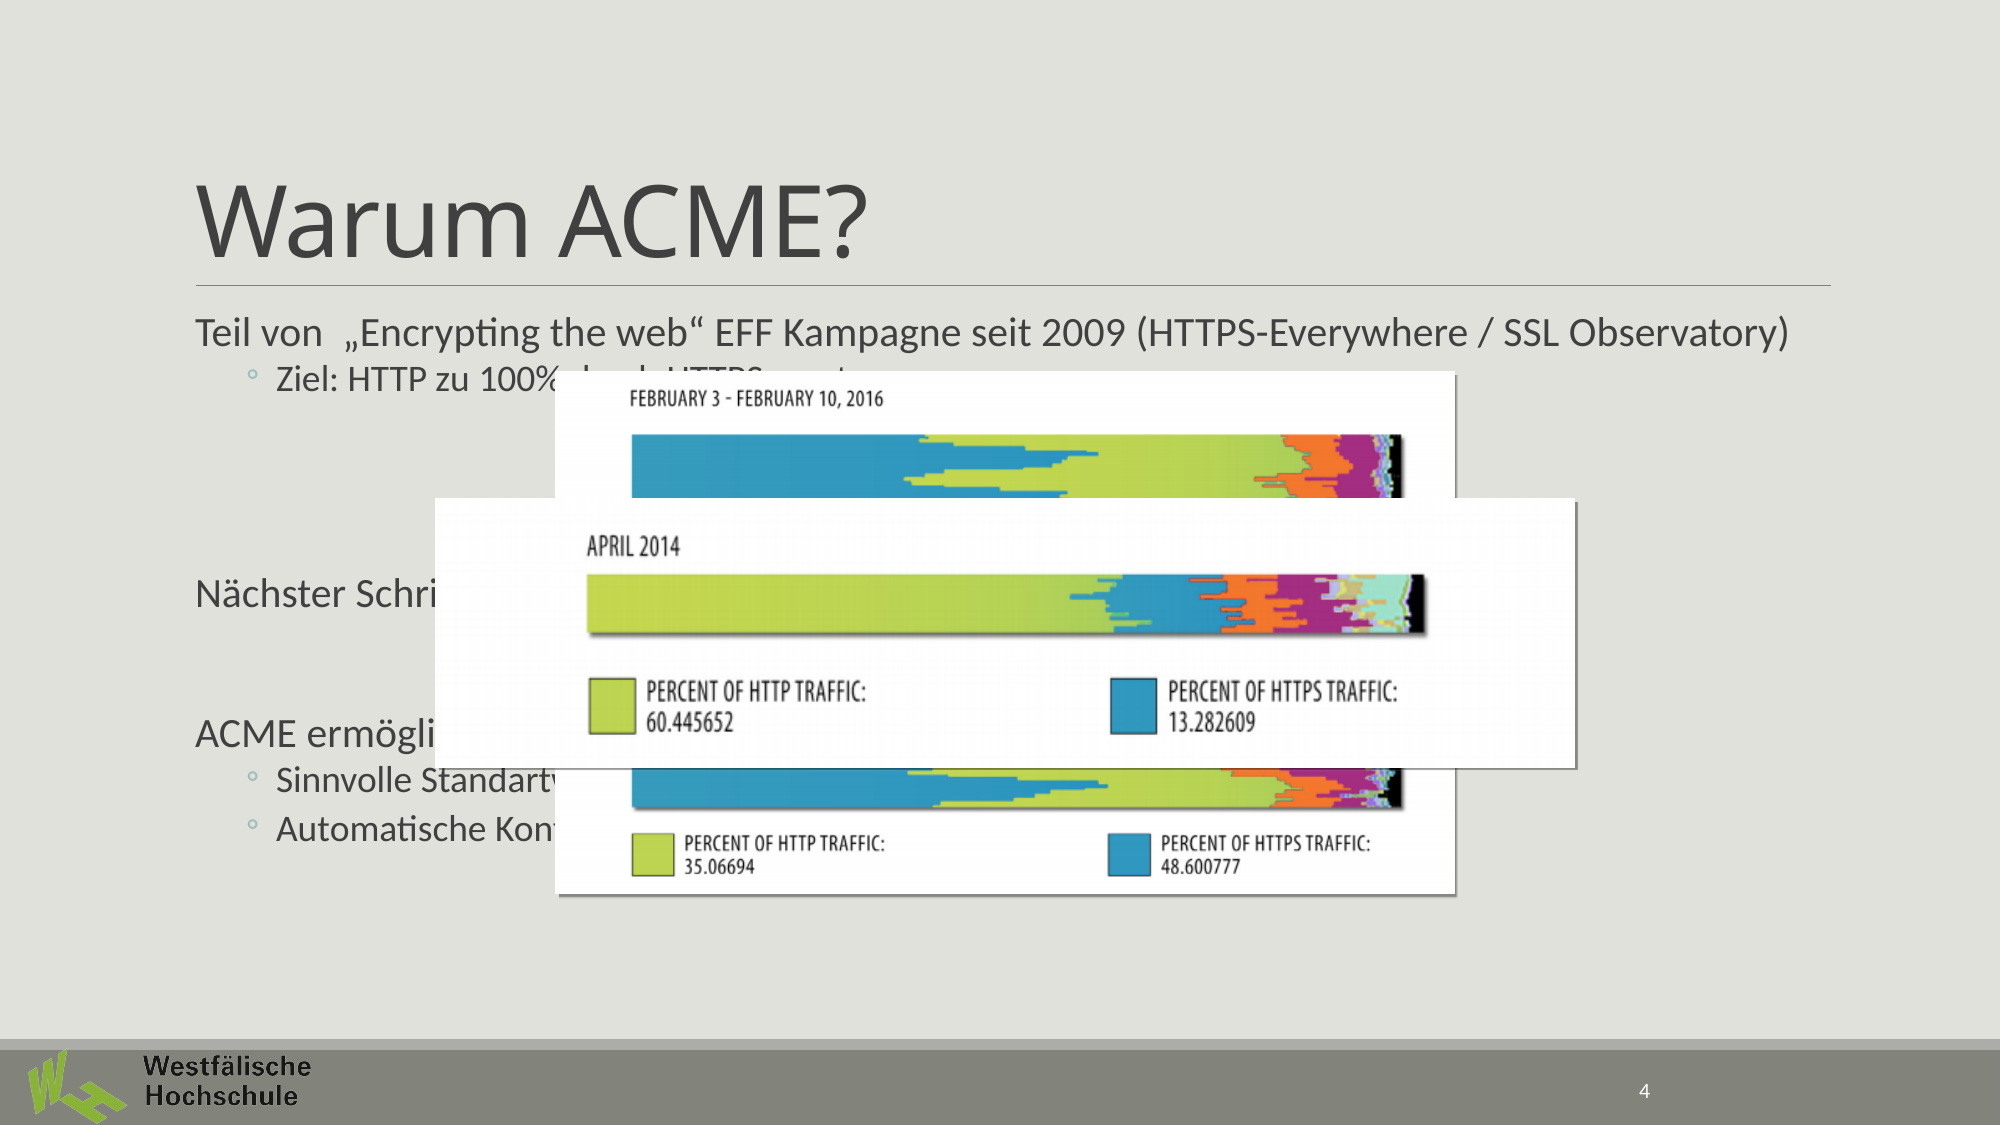

# Warum ACME?
Teil von „Encrypting the web“ EFF Kampagne seit 2009 (HTTPS-Everywhere / SSL Observatory)
Ziel: HTTP zu 100% durch HTTPS ersetzen
Nächster Schritt nach Snowden-Enthüllungen über die NSA
ACME ermöglicht Einsatz von TLS-Zertifikaten für Webmaster ohne Fachwissen:
Sinnvolle Standartwerte für Key-pair und Zertifikat
Automatische Konfiguration von Apache, nginx, SII